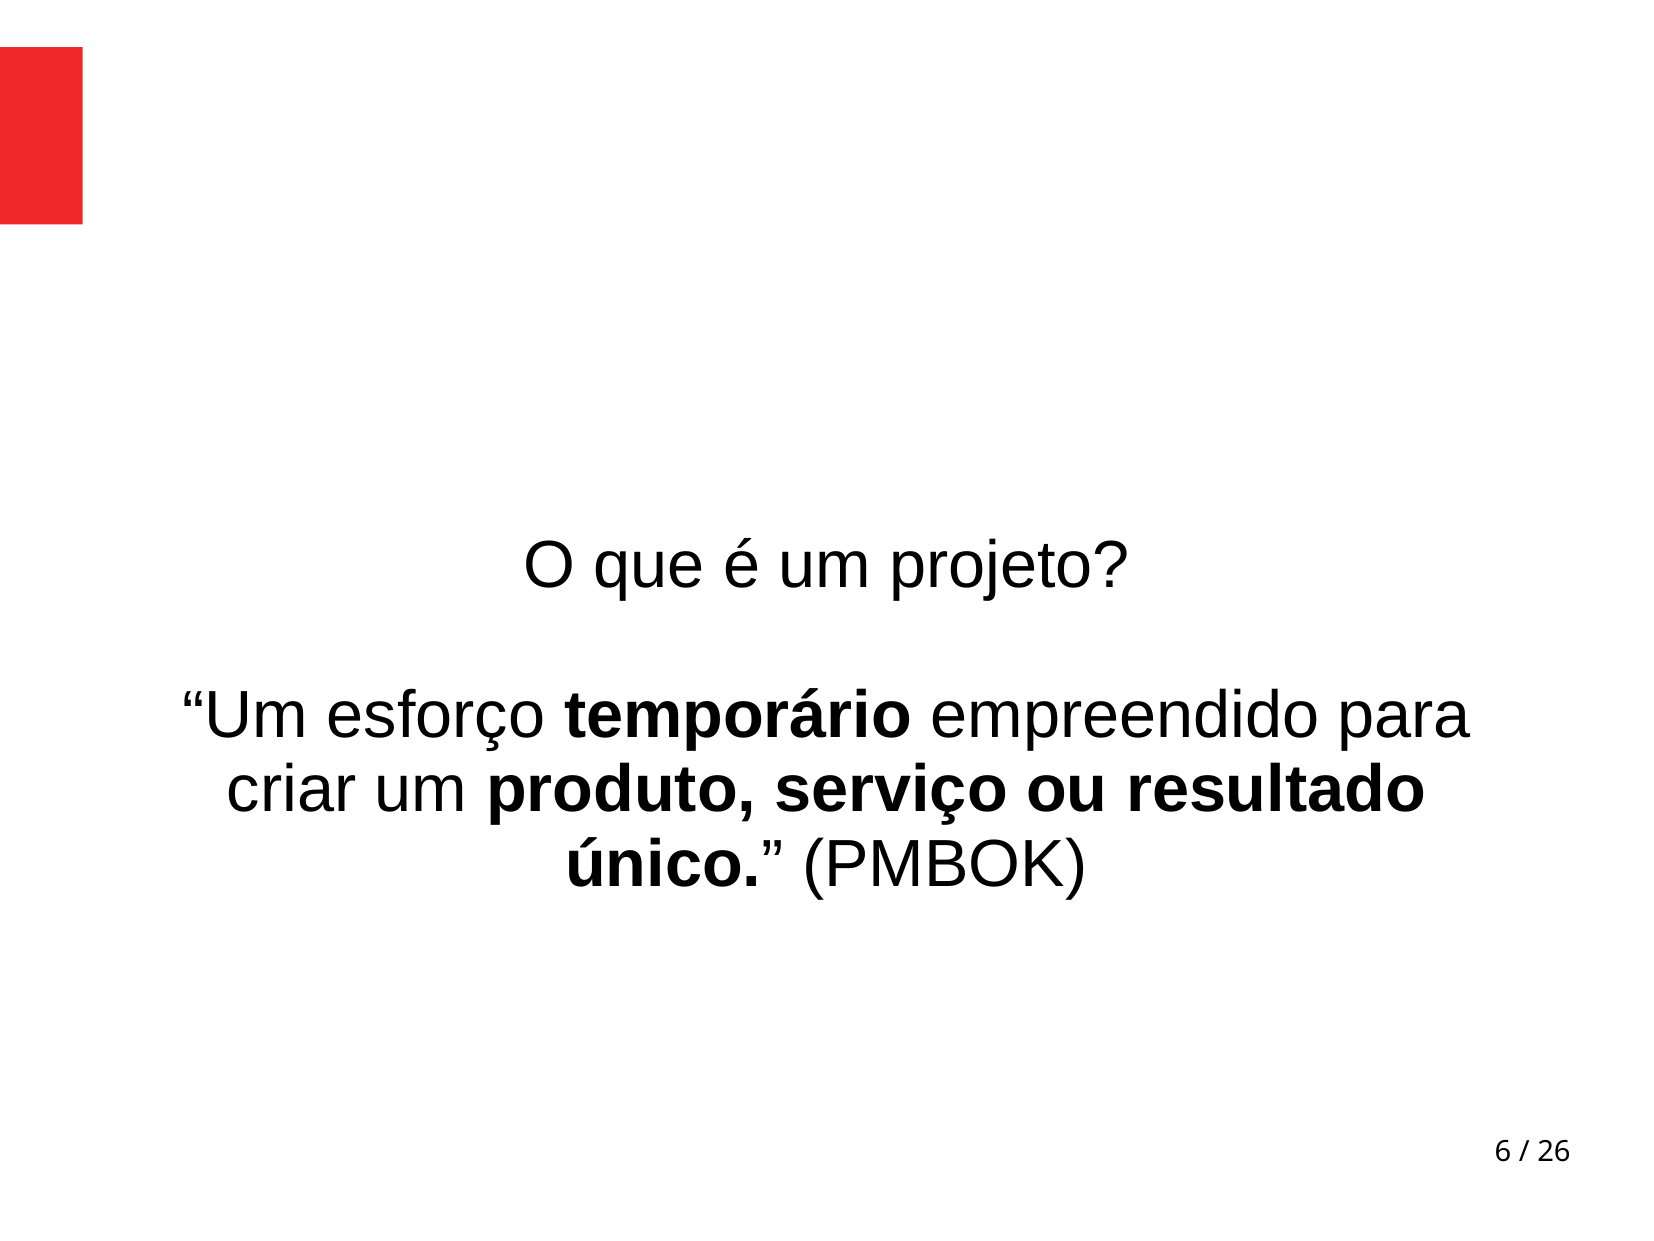

#
O que é um projeto?
“Um esforço temporário empreendido para criar um produto, serviço ou resultado único.” (PMBOK)
6